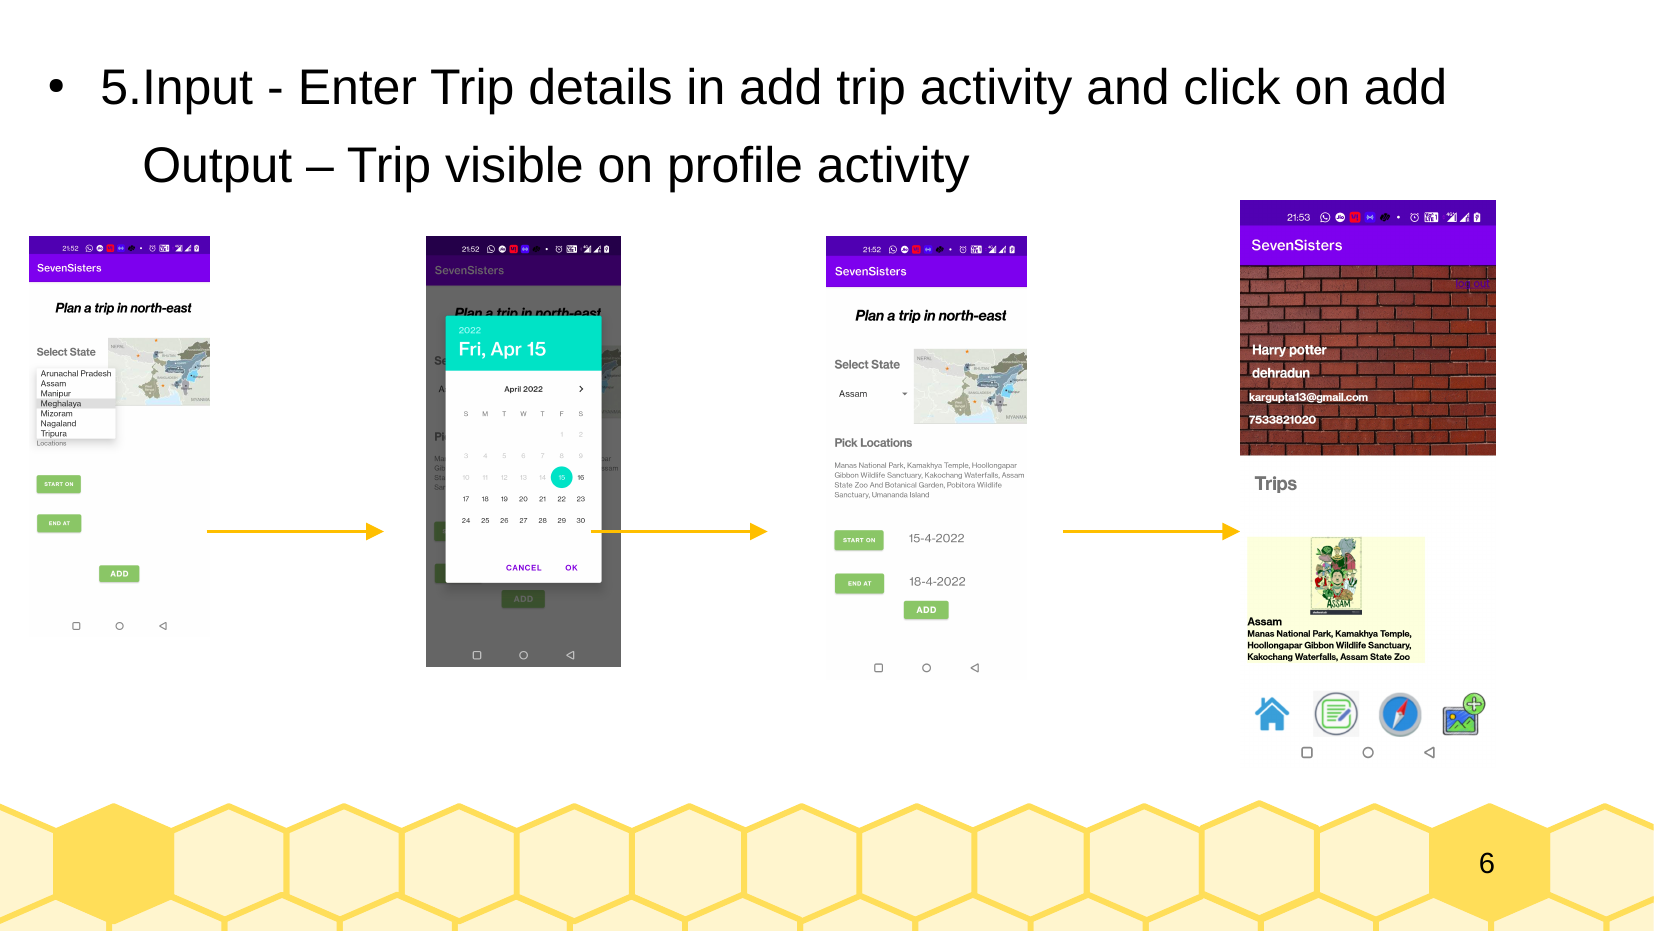

# 5.Input - Enter Trip details in add trip activity and click on add
 Output – Trip visible on profile activity